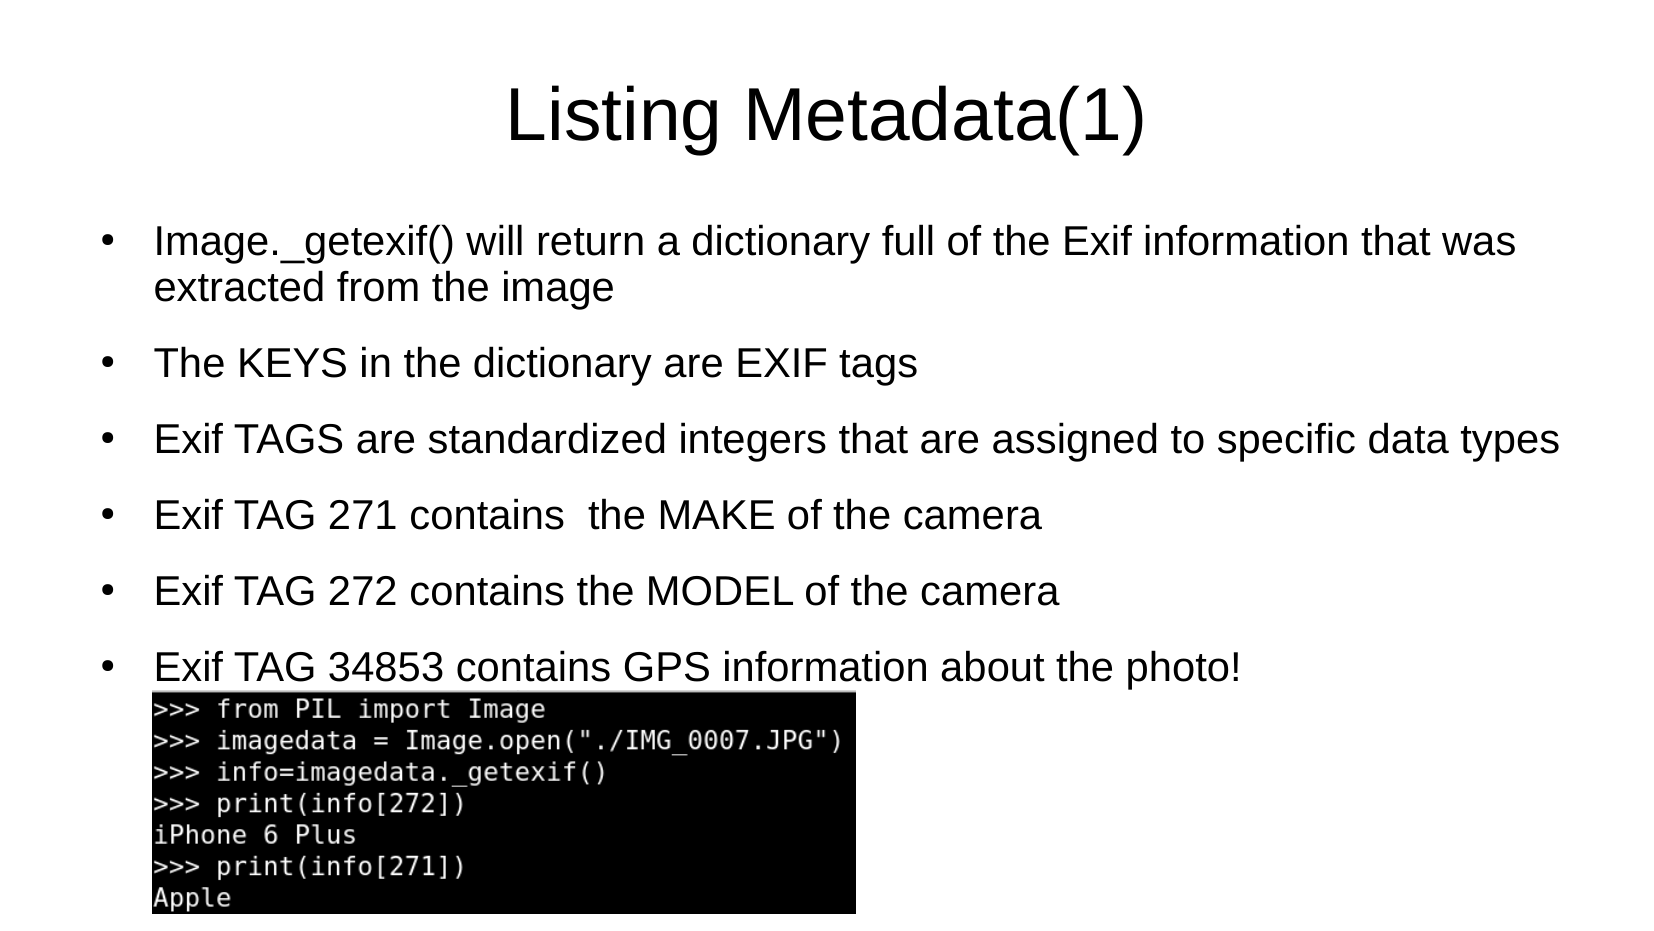

# Listing Metadata(1)
Image._getexif() will return a dictionary full of the Exif information that was extracted from the image
The KEYS in the dictionary are EXIF tags
Exif TAGS are standardized integers that are assigned to specific data types
Exif TAG 271 contains the MAKE of the camera
Exif TAG 272 contains the MODEL of the camera
Exif TAG 34853 contains GPS information about the photo!